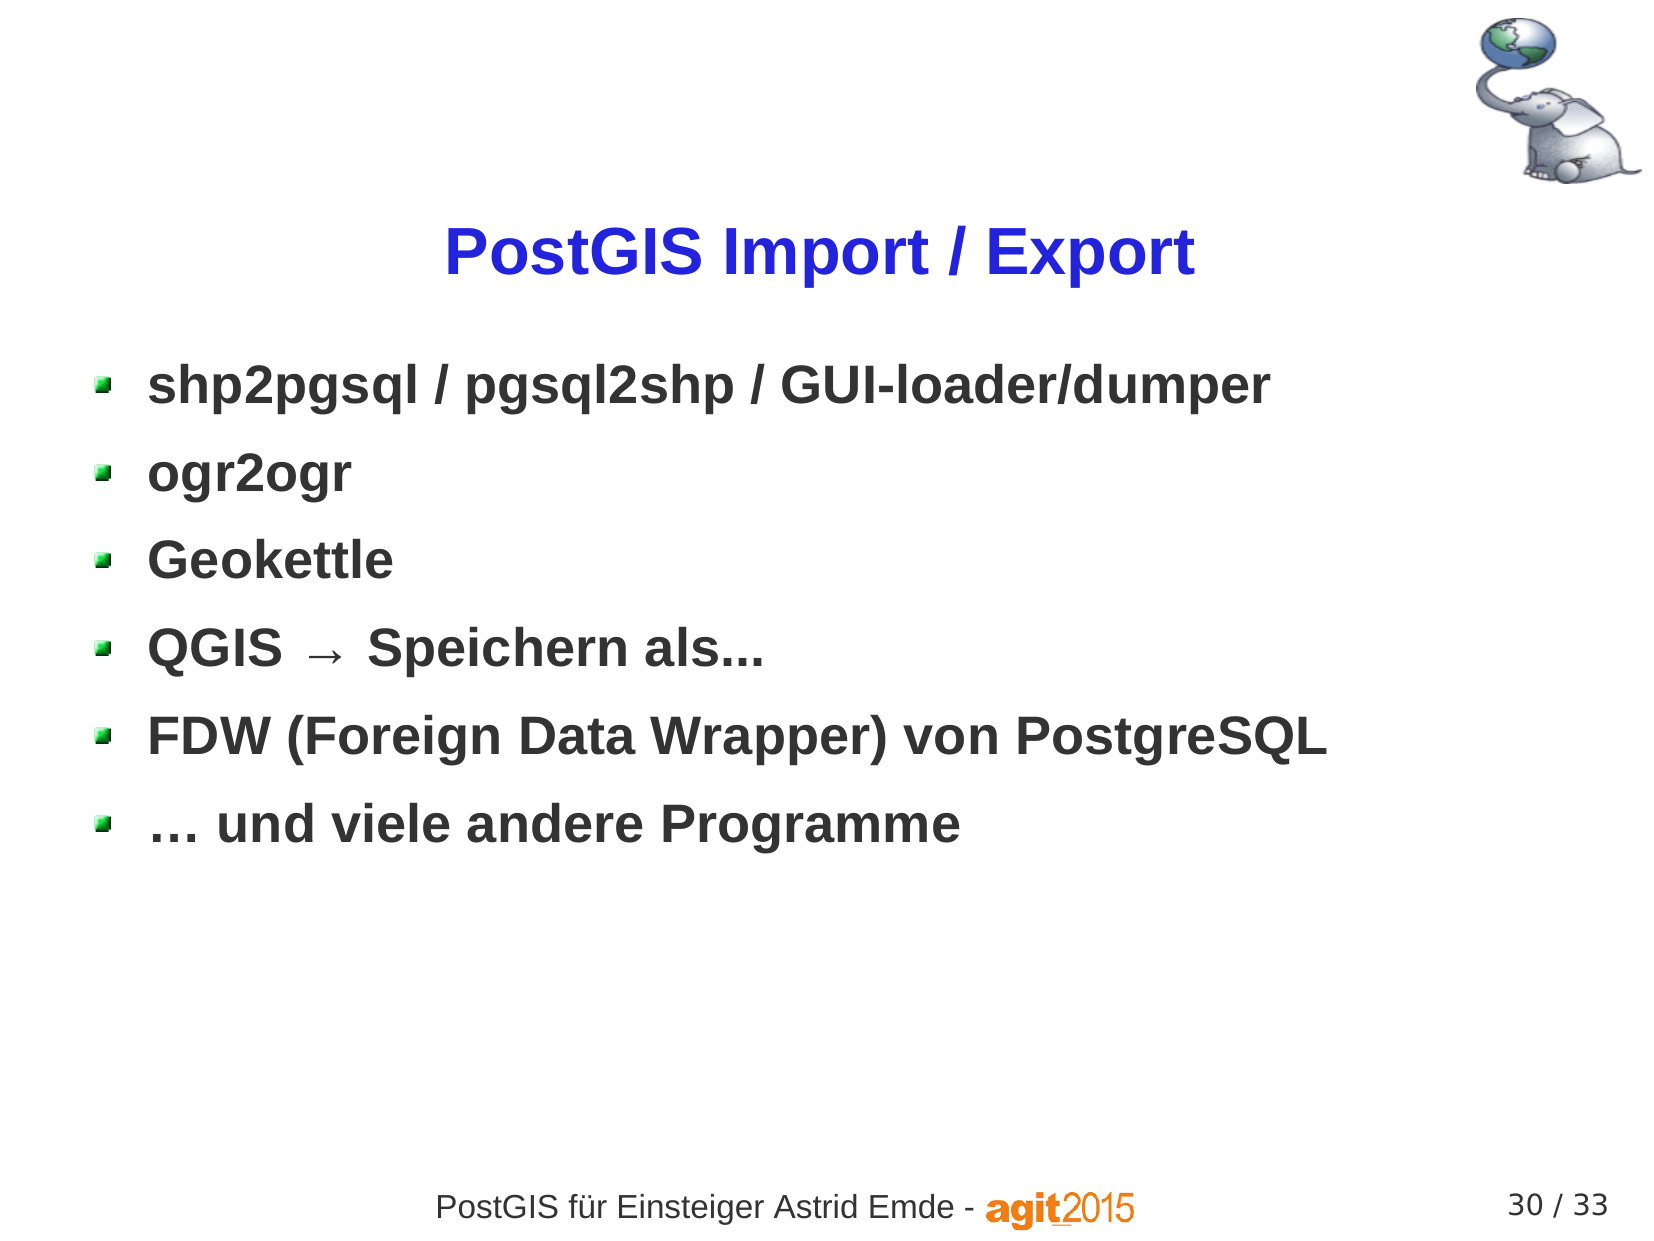

# PostGIS Import / Export
shp2pgsql / pgsql2shp / GUI-loader/dumper
ogr2ogr
Geokettle
QGIS → Speichern als...
FDW (Foreign Data Wrapper) von PostgreSQL
… und viele andere Programme